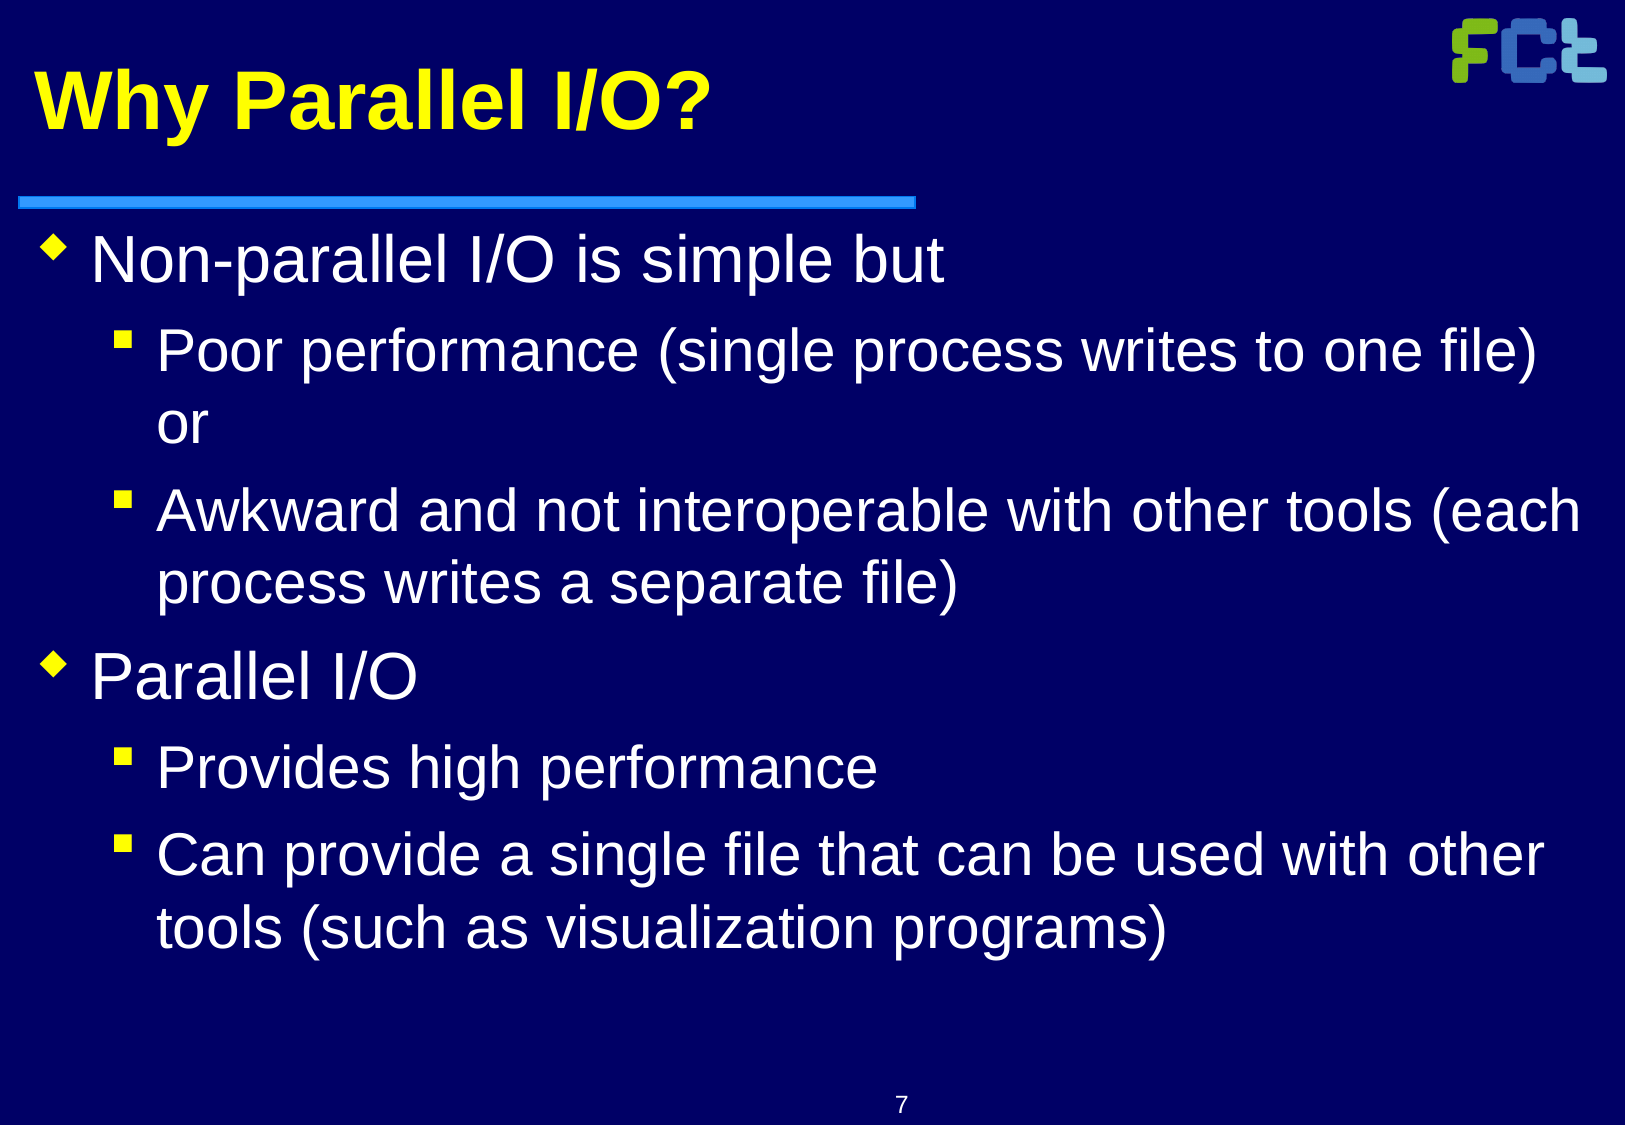

# Why Parallel I/O?
Non-parallel I/O is simple but
Poor performance (single process writes to one file) or
Awkward and not interoperable with other tools (each process writes a separate file)
Parallel I/O
Provides high performance
Can provide a single file that can be used with other tools (such as visualization programs)